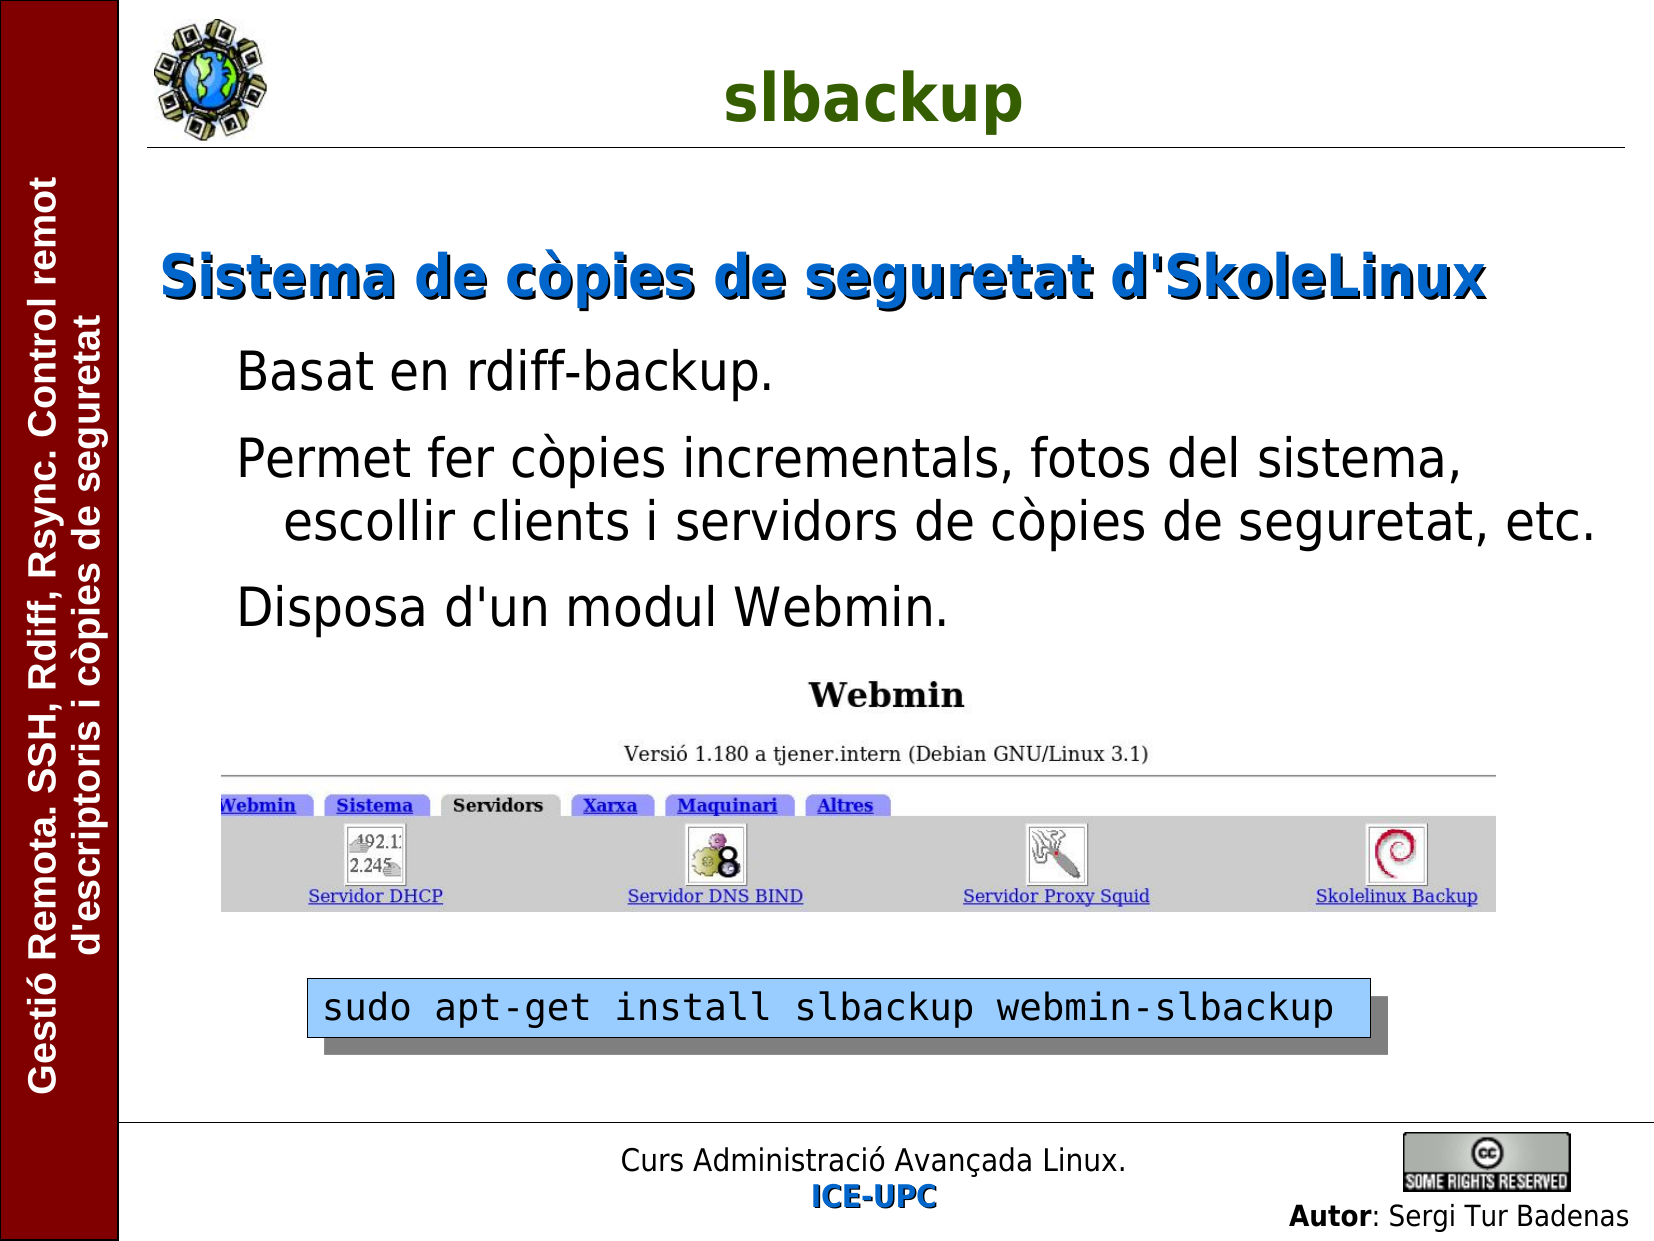

# slbackup
Sistema de còpies de seguretat d'SkoleLinux
Basat en rdiff-backup.
Permet fer còpies incrementals, fotos del sistema, escollir clients i servidors de còpies de seguretat, etc.
Disposa d'un modul Webmin.
sudo apt-get install slbackup webmin-slbackup